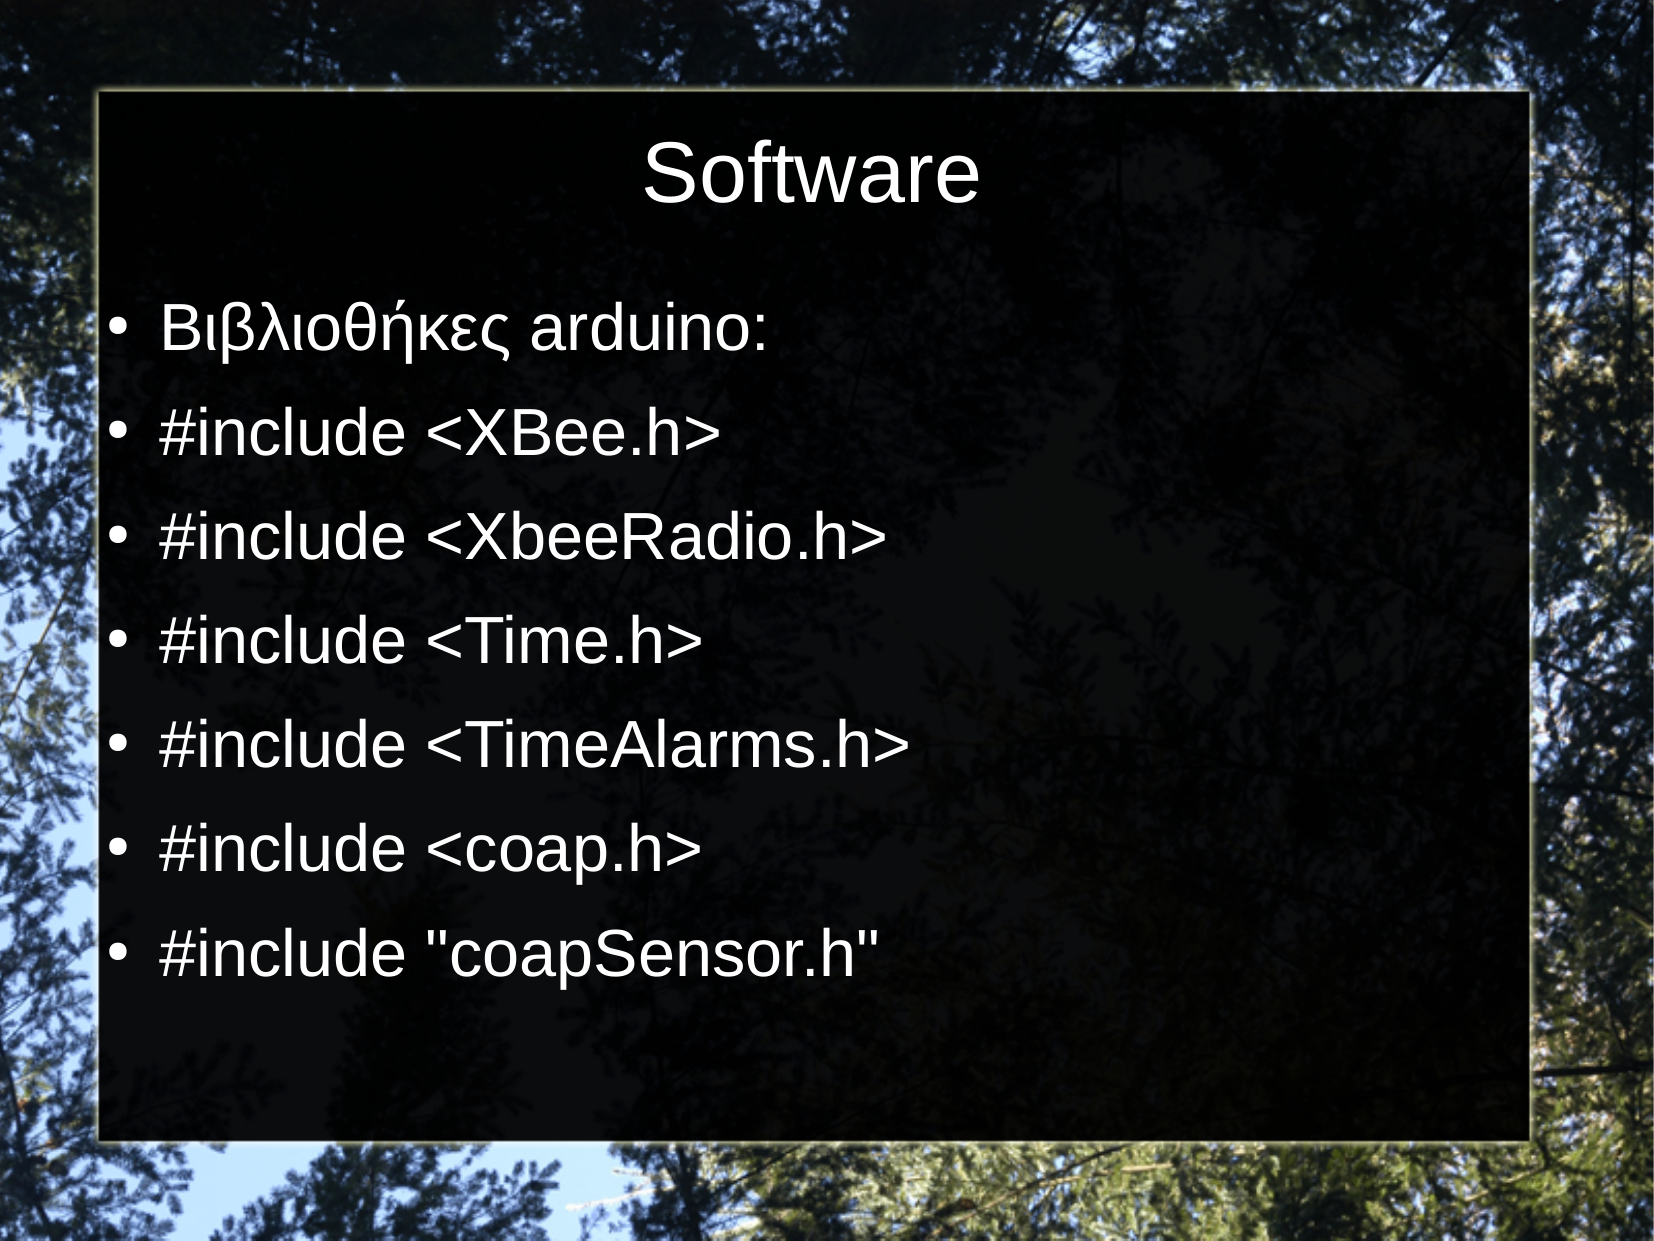

# Software
Βιβλιοθήκες arduino:
#include <XBee.h>
#include <XbeeRadio.h>
#include <Time.h>
#include <TimeAlarms.h>
#include <coap.h>
#include "coapSensor.h"